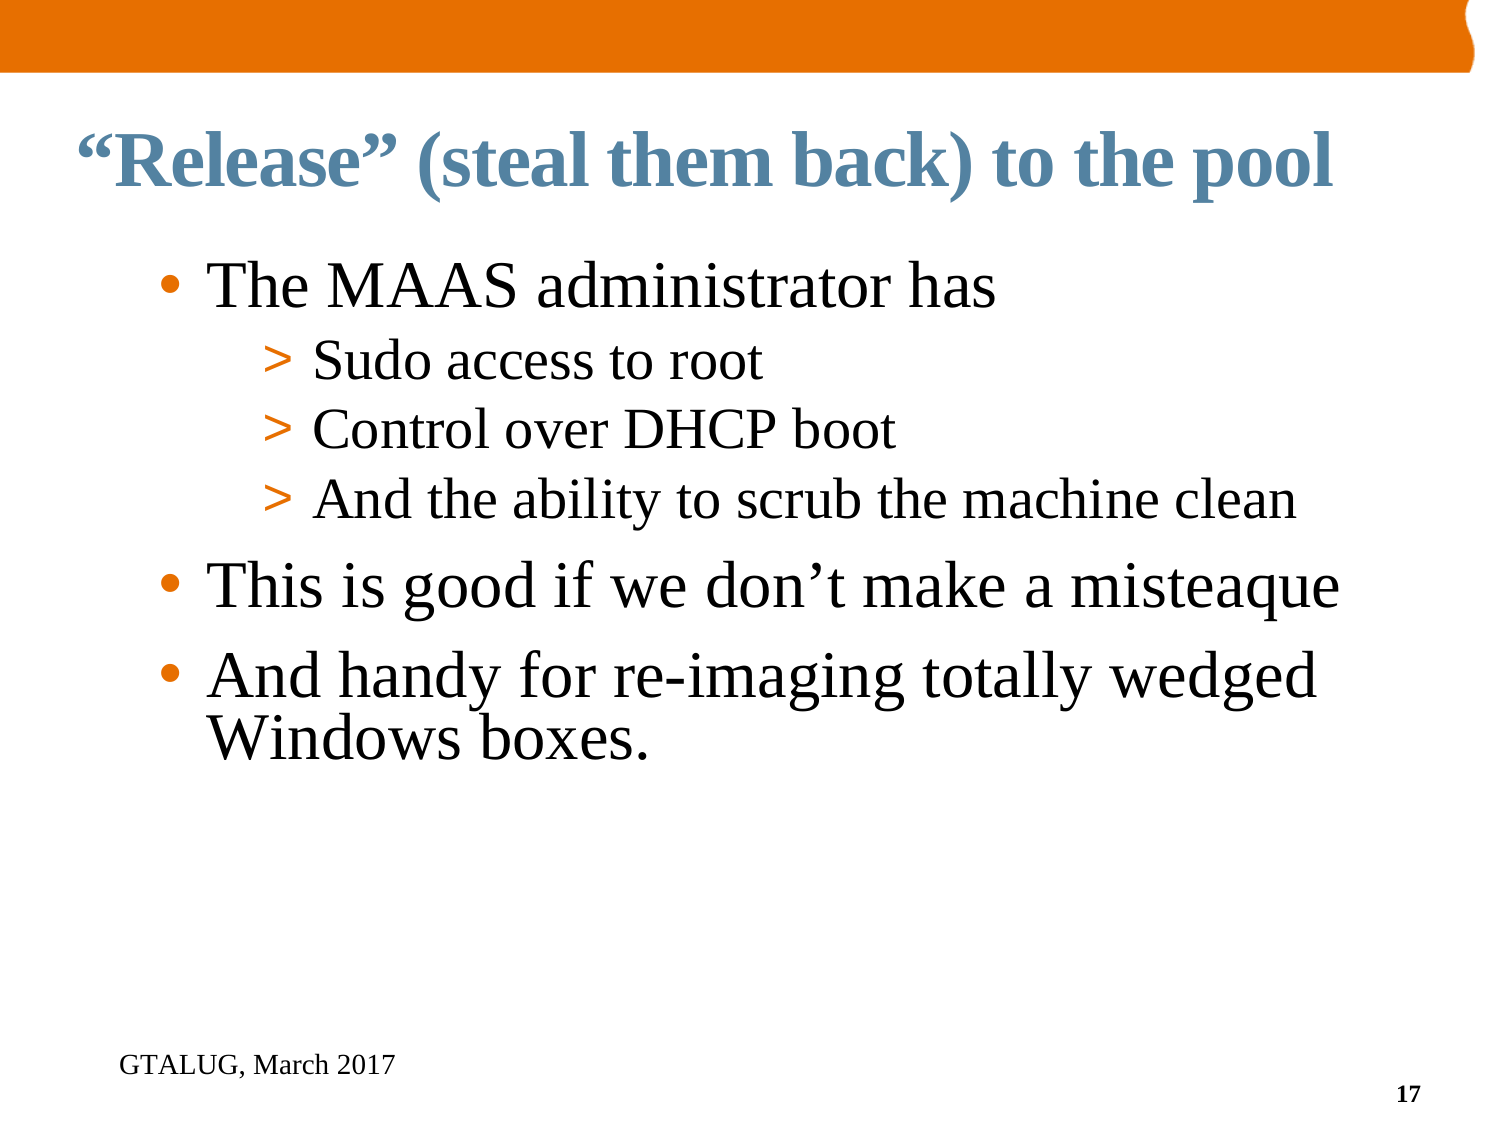

# “Release” (steal them back) to the pool
The MAAS administrator has
Sudo access to root
Control over DHCP boot
And the ability to scrub the machine clean
This is good if we don’t make a misteaque
And handy for re-imaging totally wedged Windows boxes.